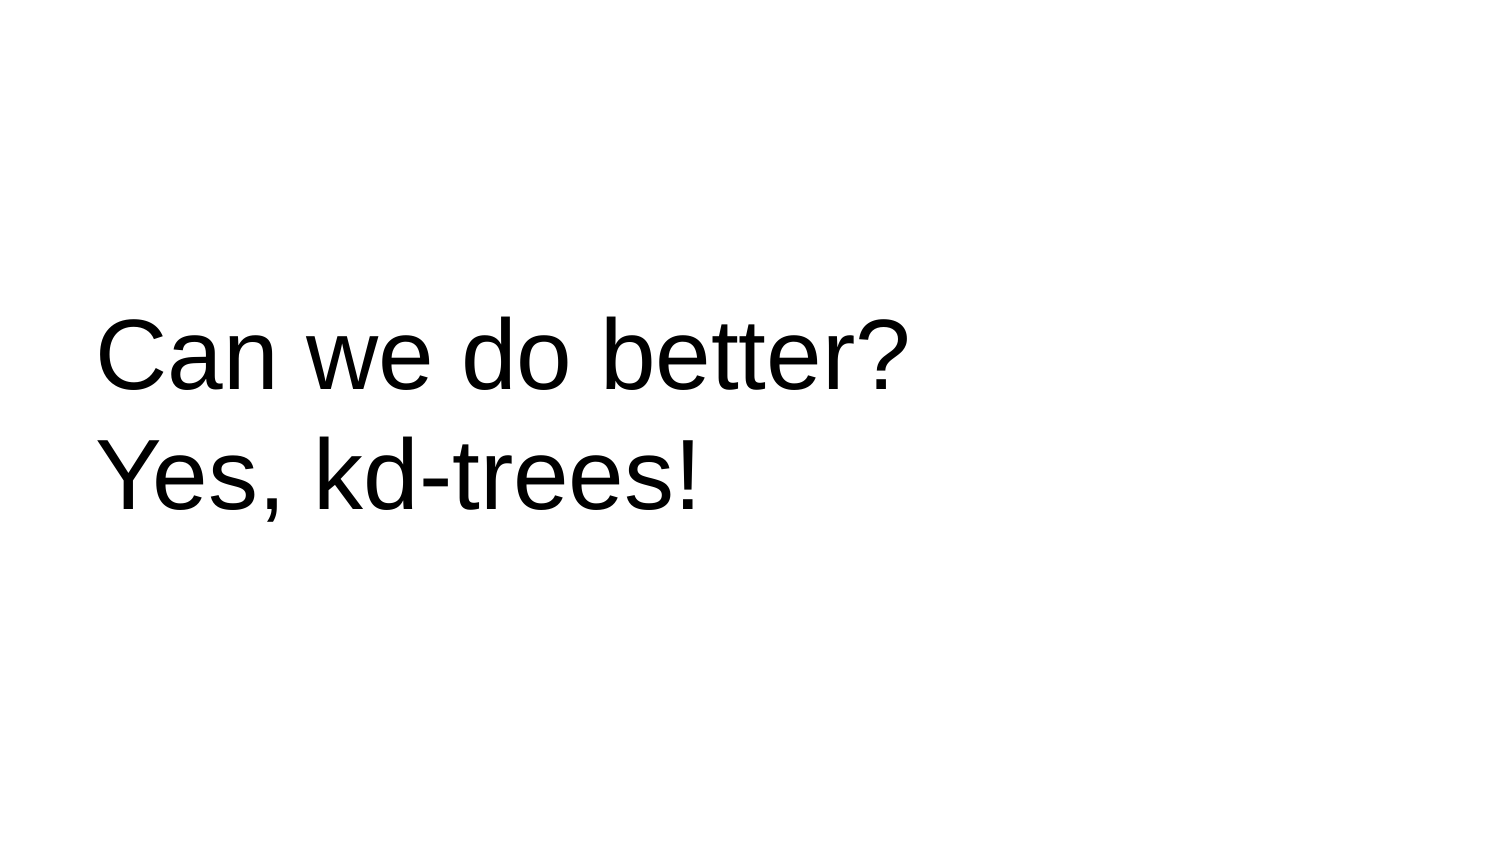

# Can we do better? Yes, kd-trees!